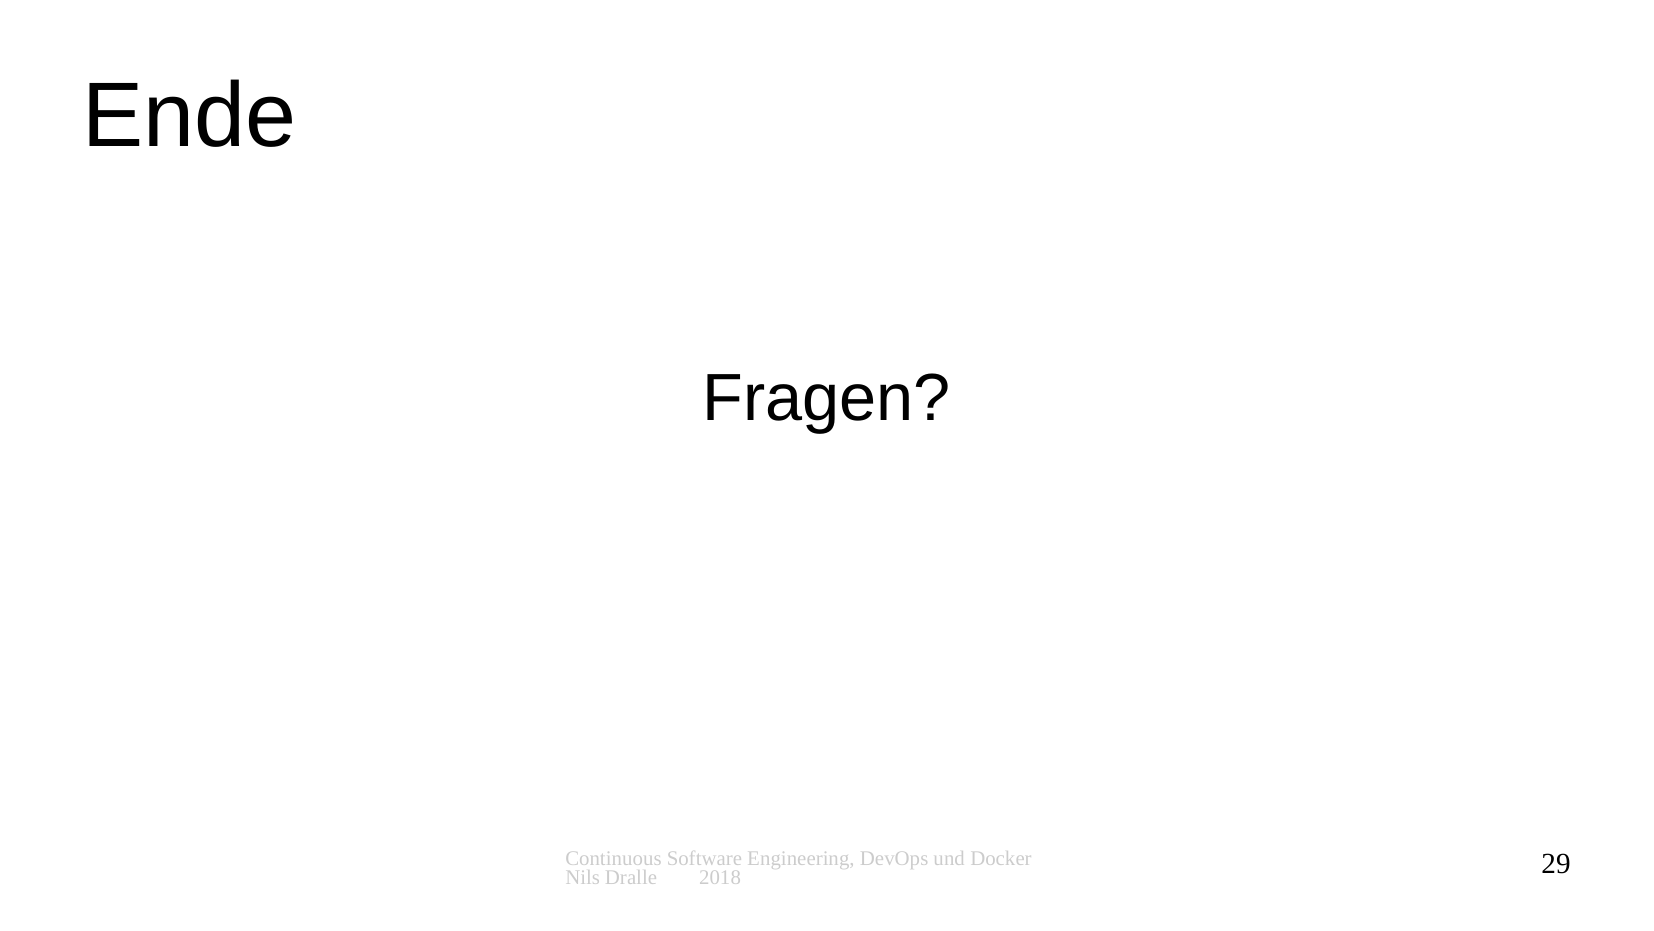

# Ende
Fragen?
Continuous Software Engineering, DevOps und Docker Nils Dralle 2018
29